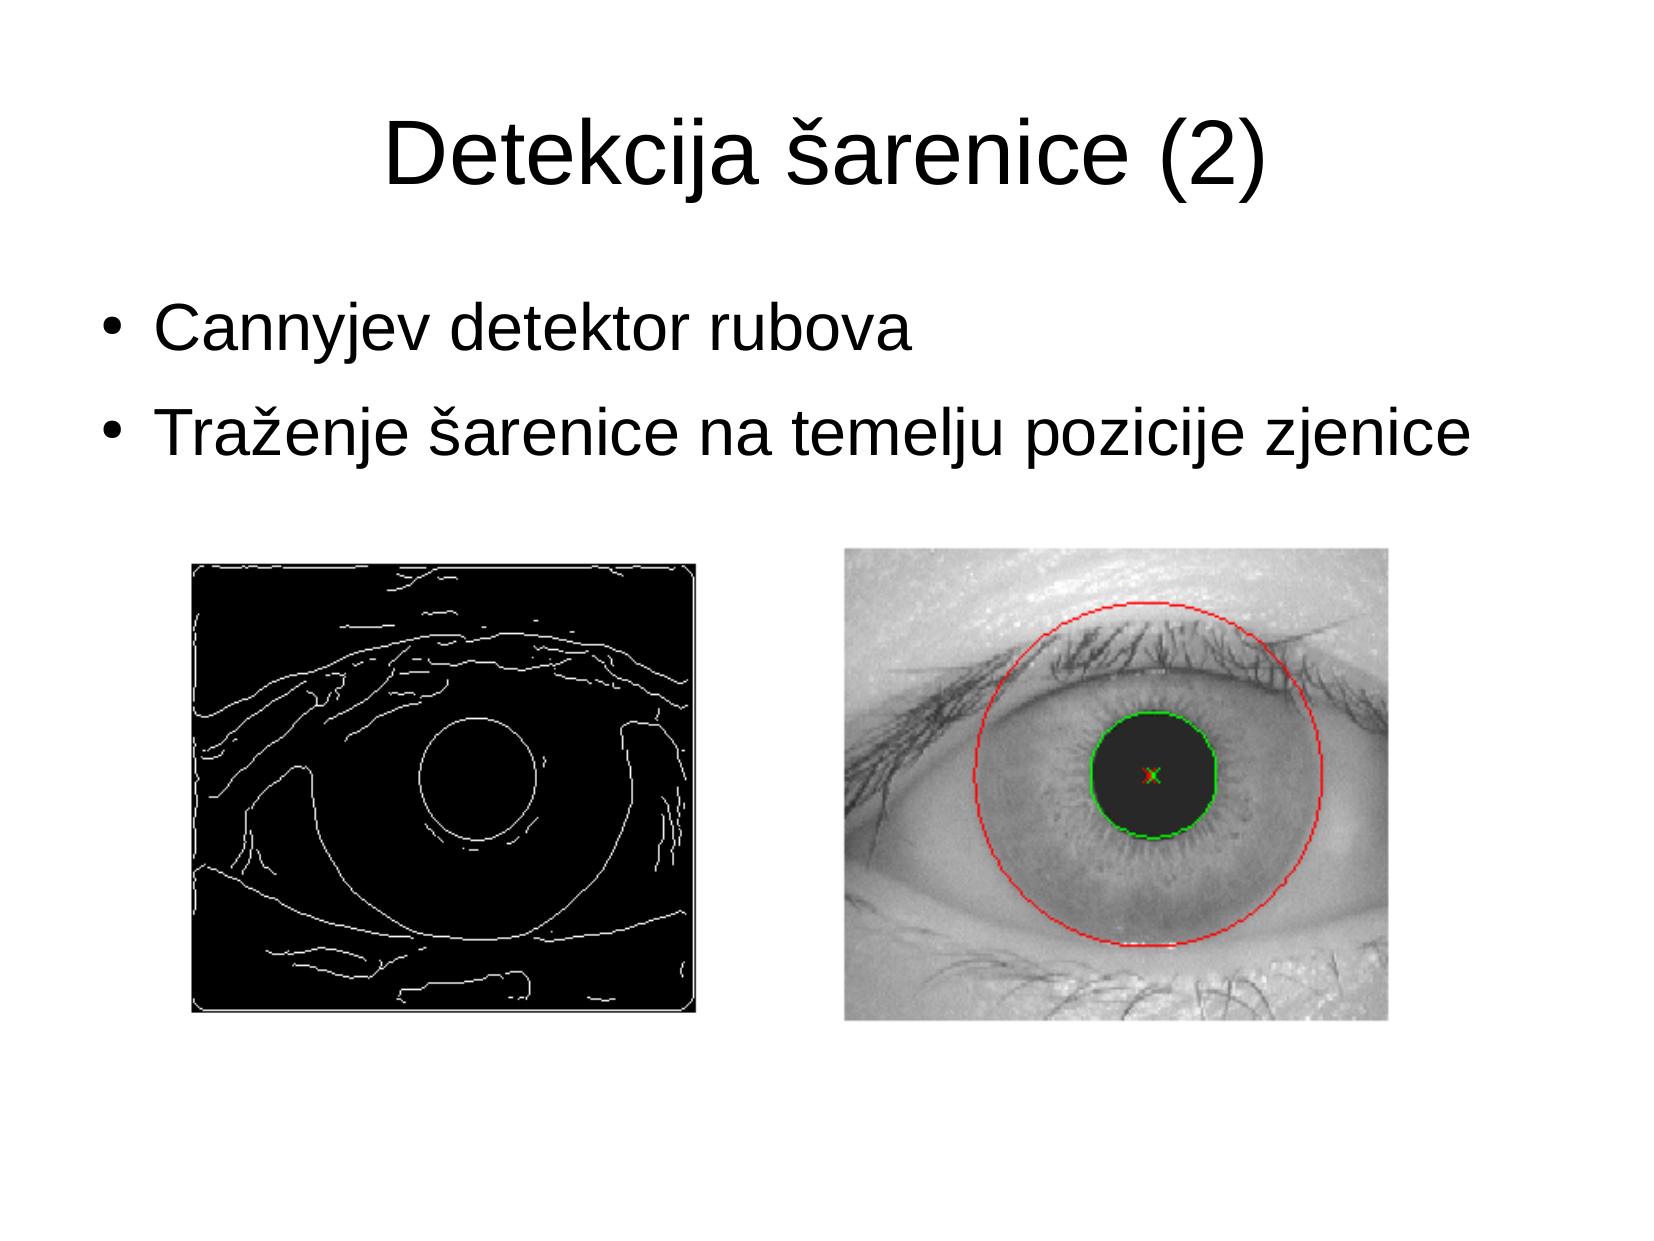

# Detekcija šarenice (2)
Cannyjev detektor rubova
Traženje šarenice na temelju pozicije zjenice